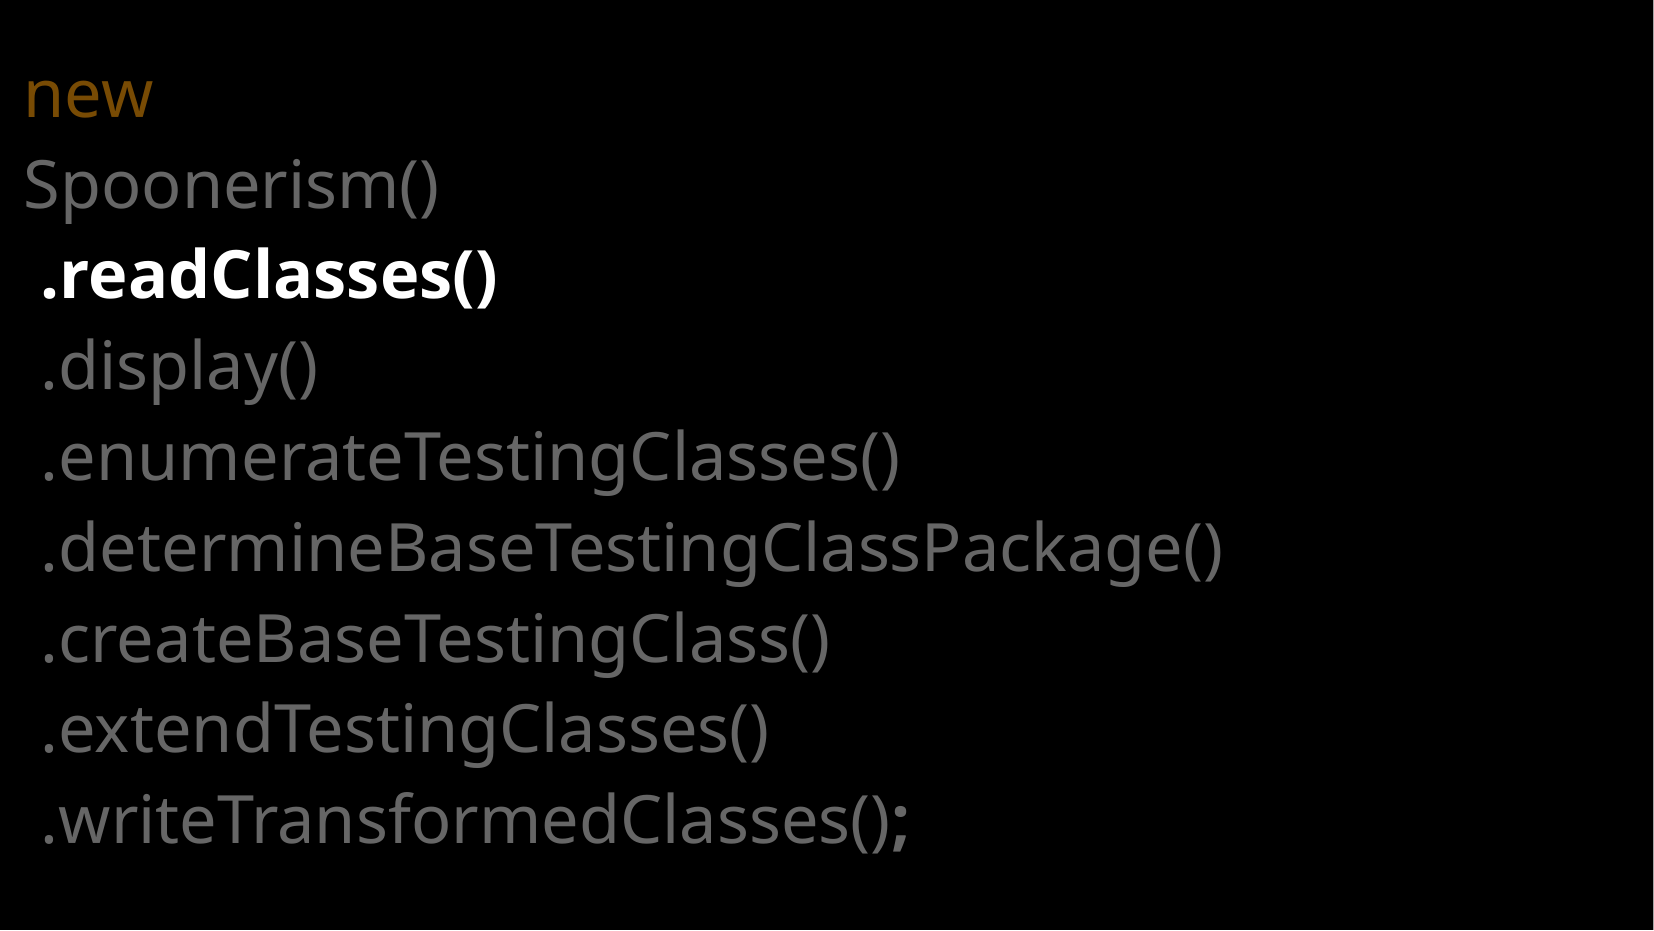

# new
Spoonerism()
 .readClasses()
 .display()
 .enumerateTestingClasses()
 .determineBaseTestingClassPackage()
 .createBaseTestingClass()
 .extendTestingClasses()
 .writeTransformedClasses();